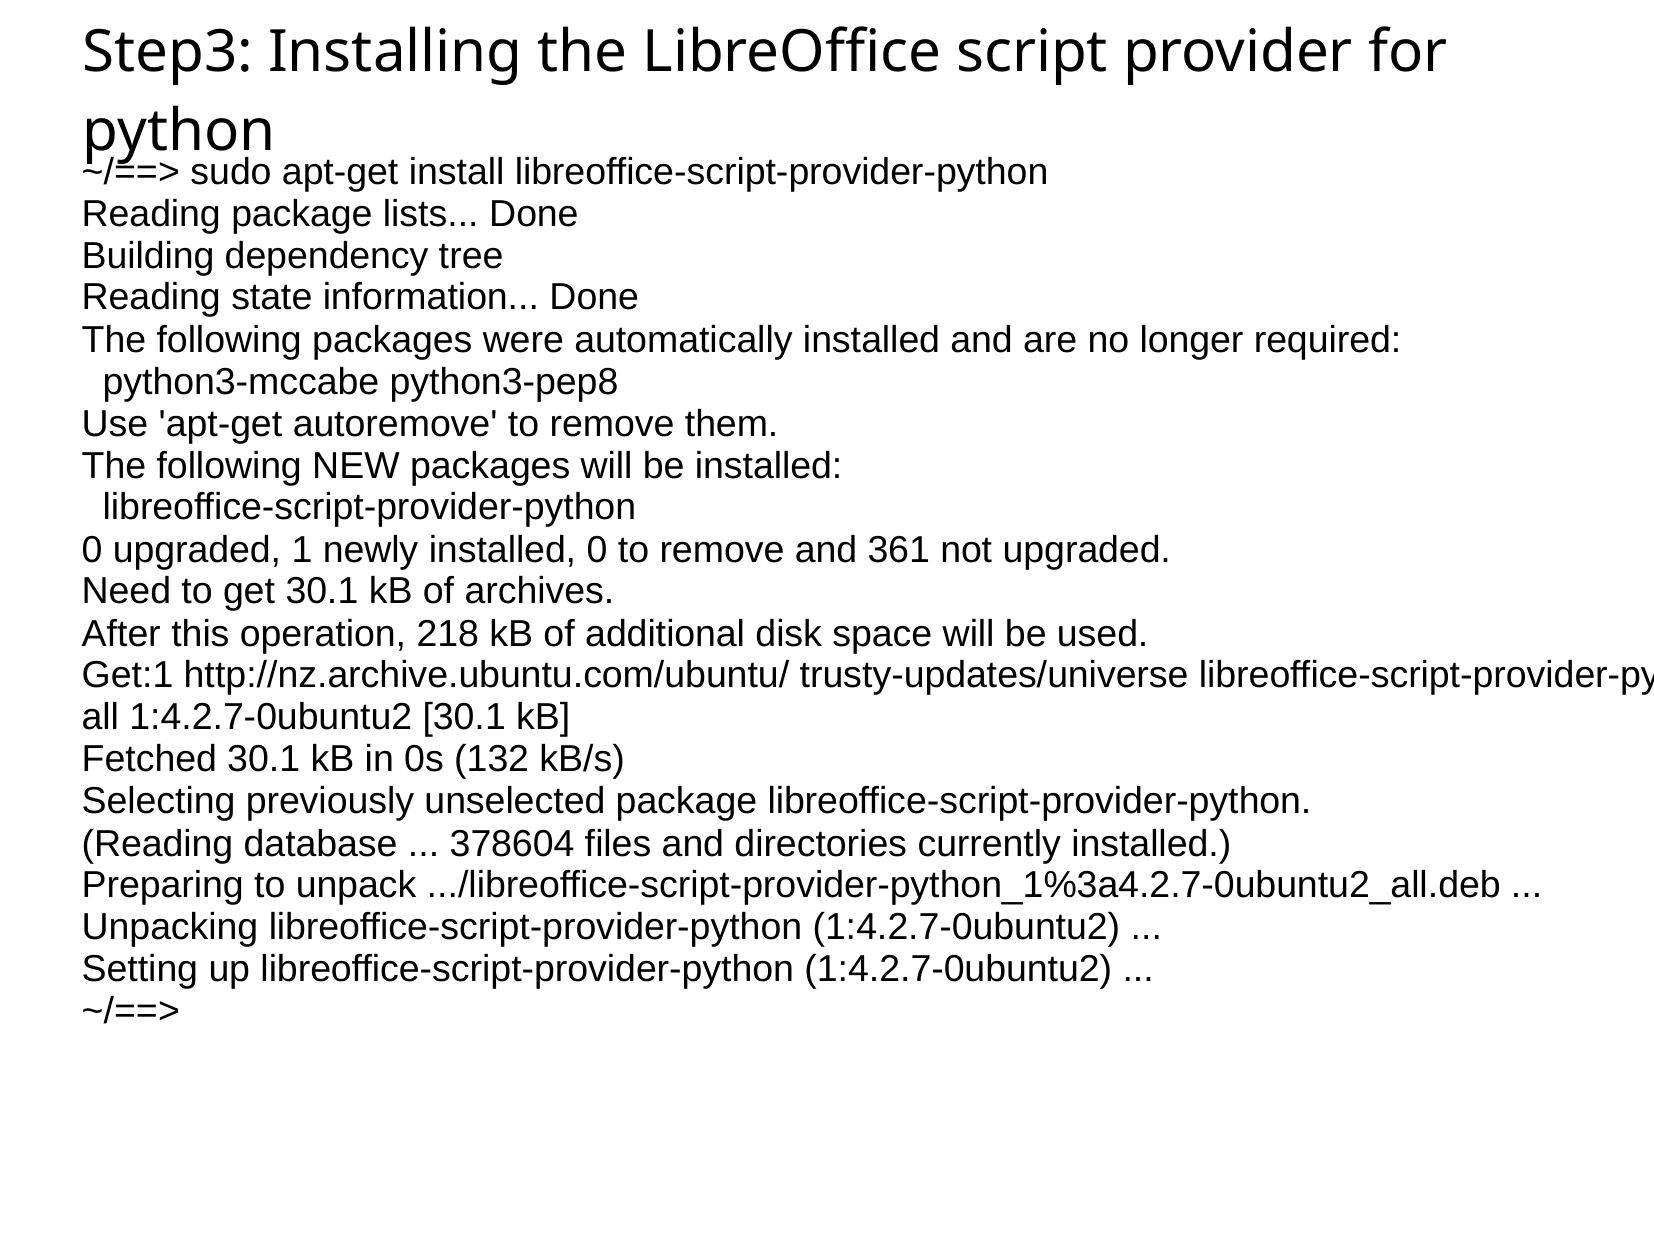

# Step3: Installing the LibreOffice script provider for python
~/==> sudo apt-get install libreoffice-script-provider-python
Reading package lists... Done
Building dependency tree
Reading state information... Done
The following packages were automatically installed and are no longer required:
 python3-mccabe python3-pep8
Use 'apt-get autoremove' to remove them.
The following NEW packages will be installed:
 libreoffice-script-provider-python
0 upgraded, 1 newly installed, 0 to remove and 361 not upgraded.
Need to get 30.1 kB of archives.
After this operation, 218 kB of additional disk space will be used.
Get:1 http://nz.archive.ubuntu.com/ubuntu/ trusty-updates/universe libreoffice-script-provider-python all 1:4.2.7-0ubuntu2 [30.1 kB]
Fetched 30.1 kB in 0s (132 kB/s)
Selecting previously unselected package libreoffice-script-provider-python.
(Reading database ... 378604 files and directories currently installed.)
Preparing to unpack .../libreoffice-script-provider-python_1%3a4.2.7-0ubuntu2_all.deb ...
Unpacking libreoffice-script-provider-python (1:4.2.7-0ubuntu2) ...
Setting up libreoffice-script-provider-python (1:4.2.7-0ubuntu2) ...
~/==>